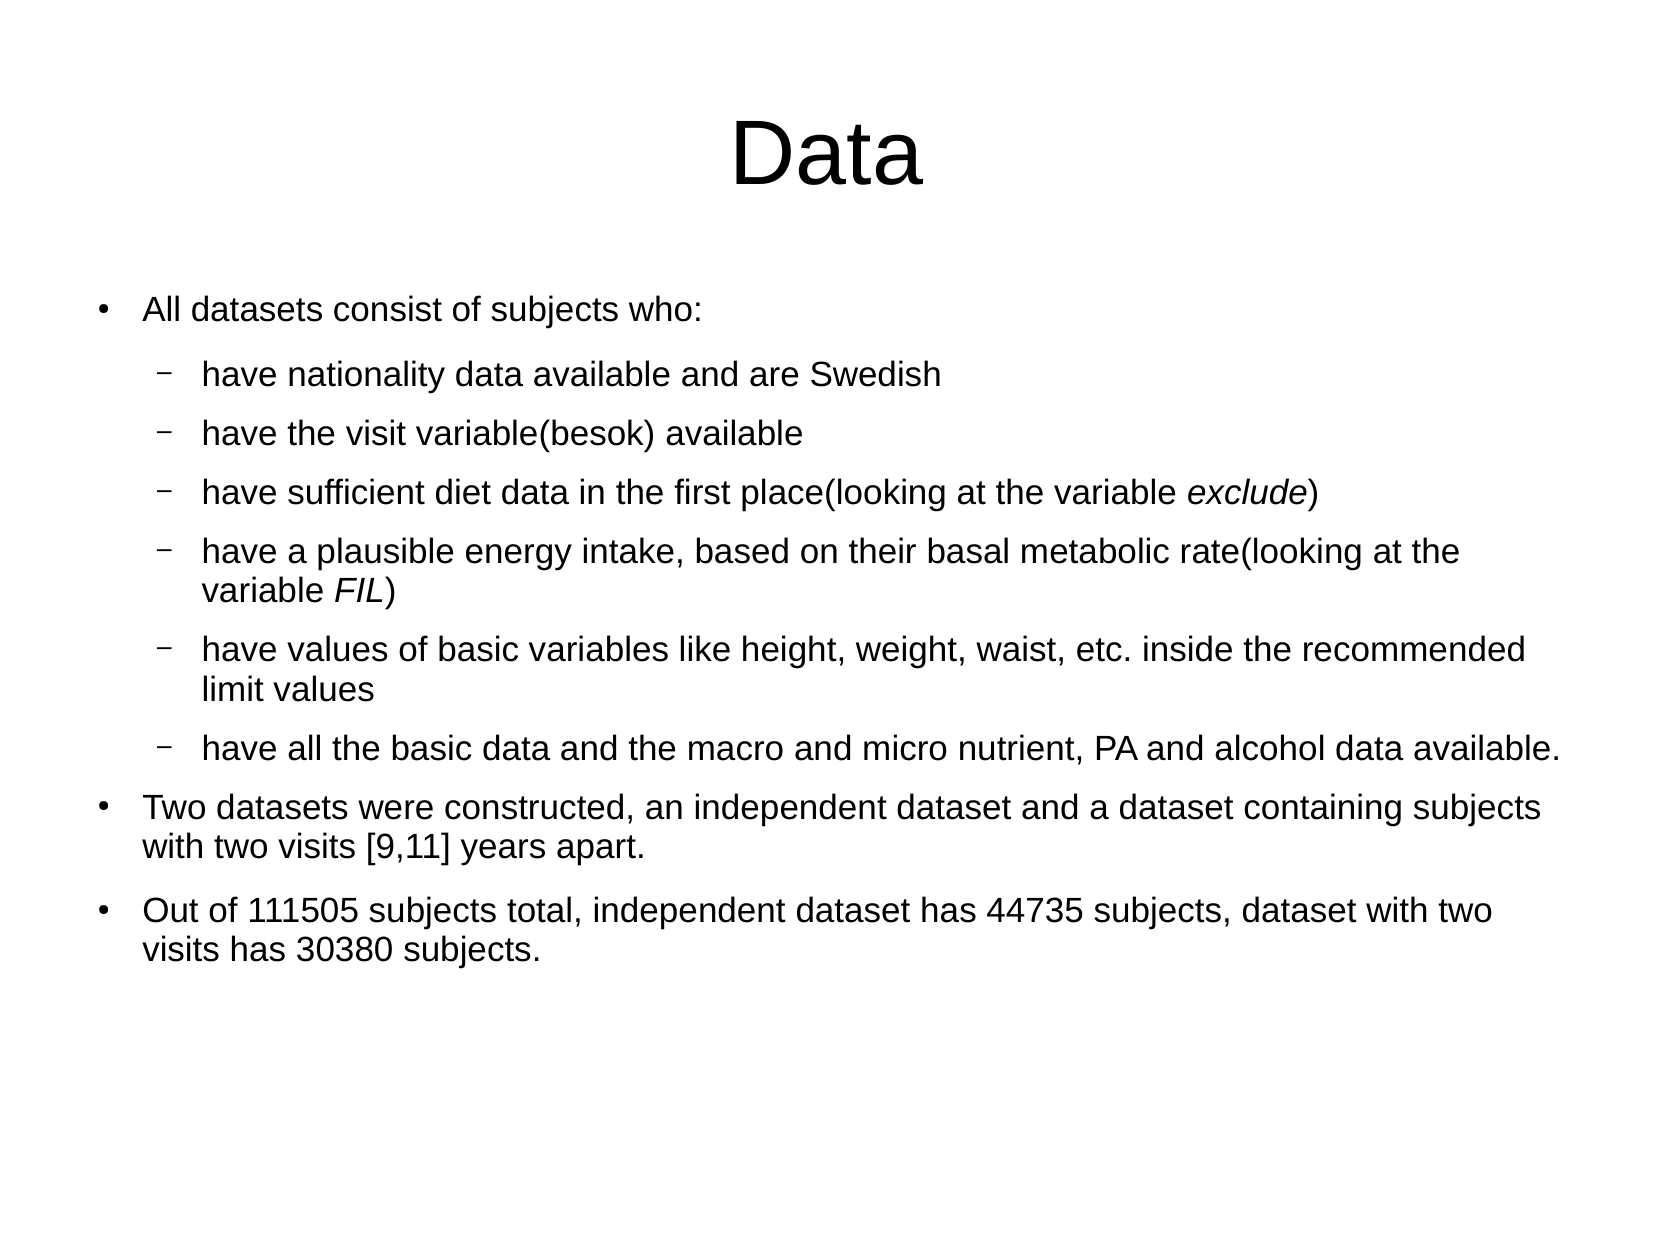

# Data
All datasets consist of subjects who:
have nationality data available and are Swedish
have the visit variable(besok) available
have sufficient diet data in the first place(looking at the variable exclude)
have a plausible energy intake, based on their basal metabolic rate(looking at the variable FIL)
have values of basic variables like height, weight, waist, etc. inside the recommended limit values
have all the basic data and the macro and micro nutrient, PA and alcohol data available.
Two datasets were constructed, an independent dataset and a dataset containing subjects with two visits [9,11] years apart.
Out of 111505 subjects total, independent dataset has 44735 subjects, dataset with two visits has 30380 subjects.